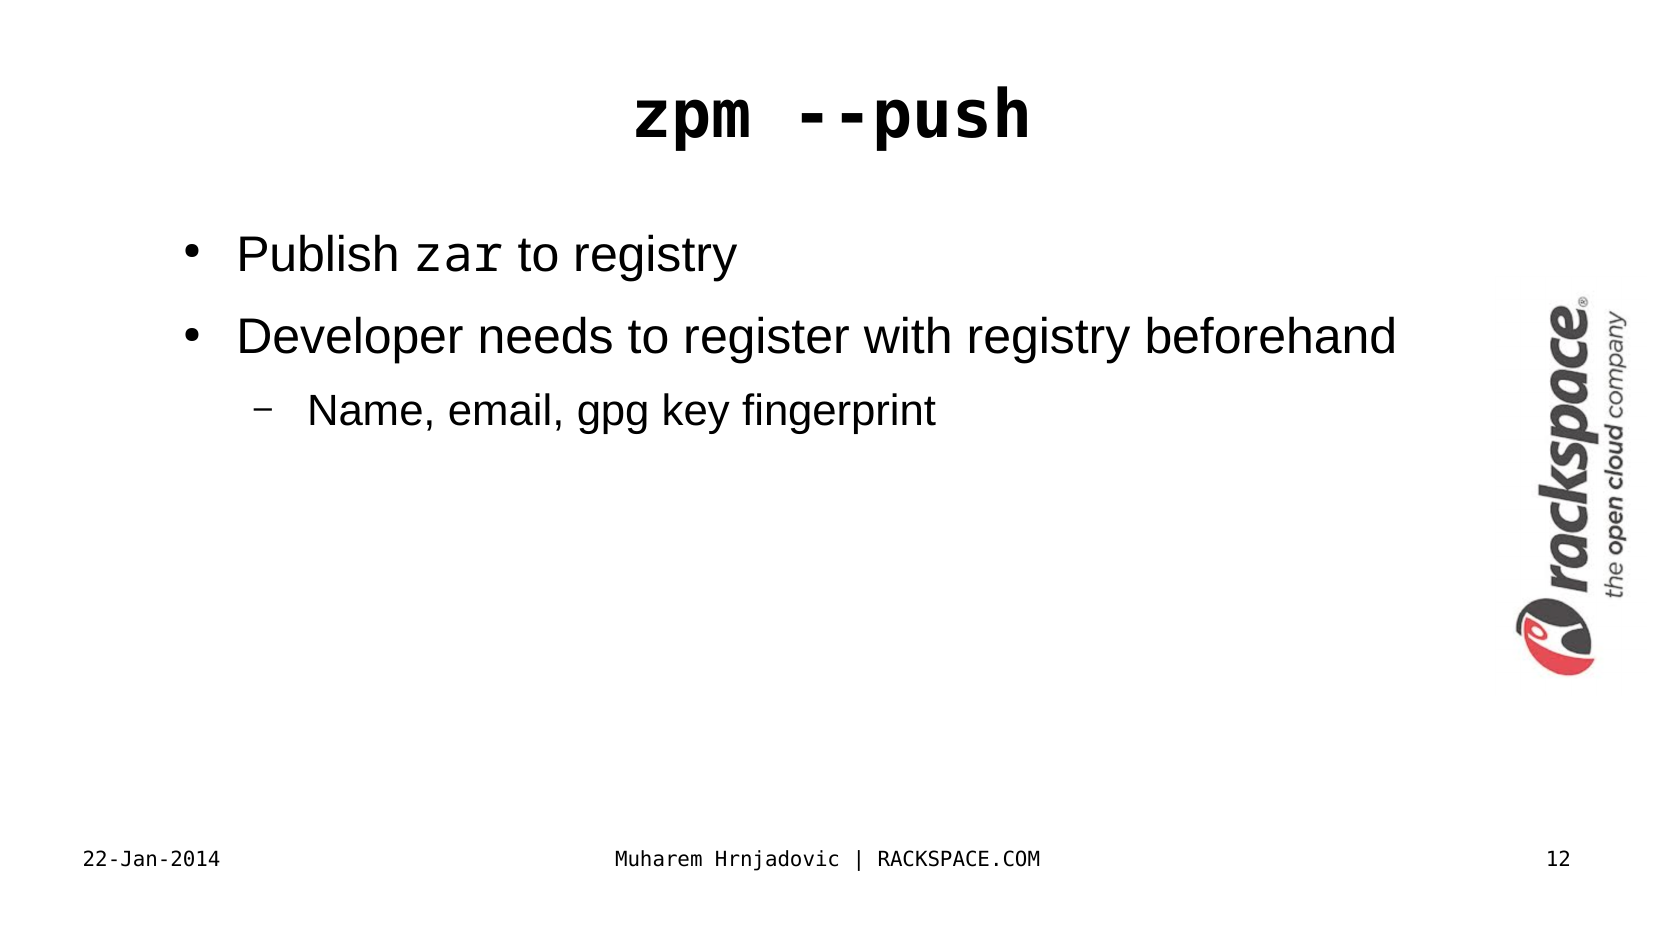

# zpm --push
Publish zar to registry
Developer needs to register with registry beforehand
Name, email, gpg key fingerprint
22-Jan-2014
Muharem Hrnjadovic | RACKSPACE.COM
12